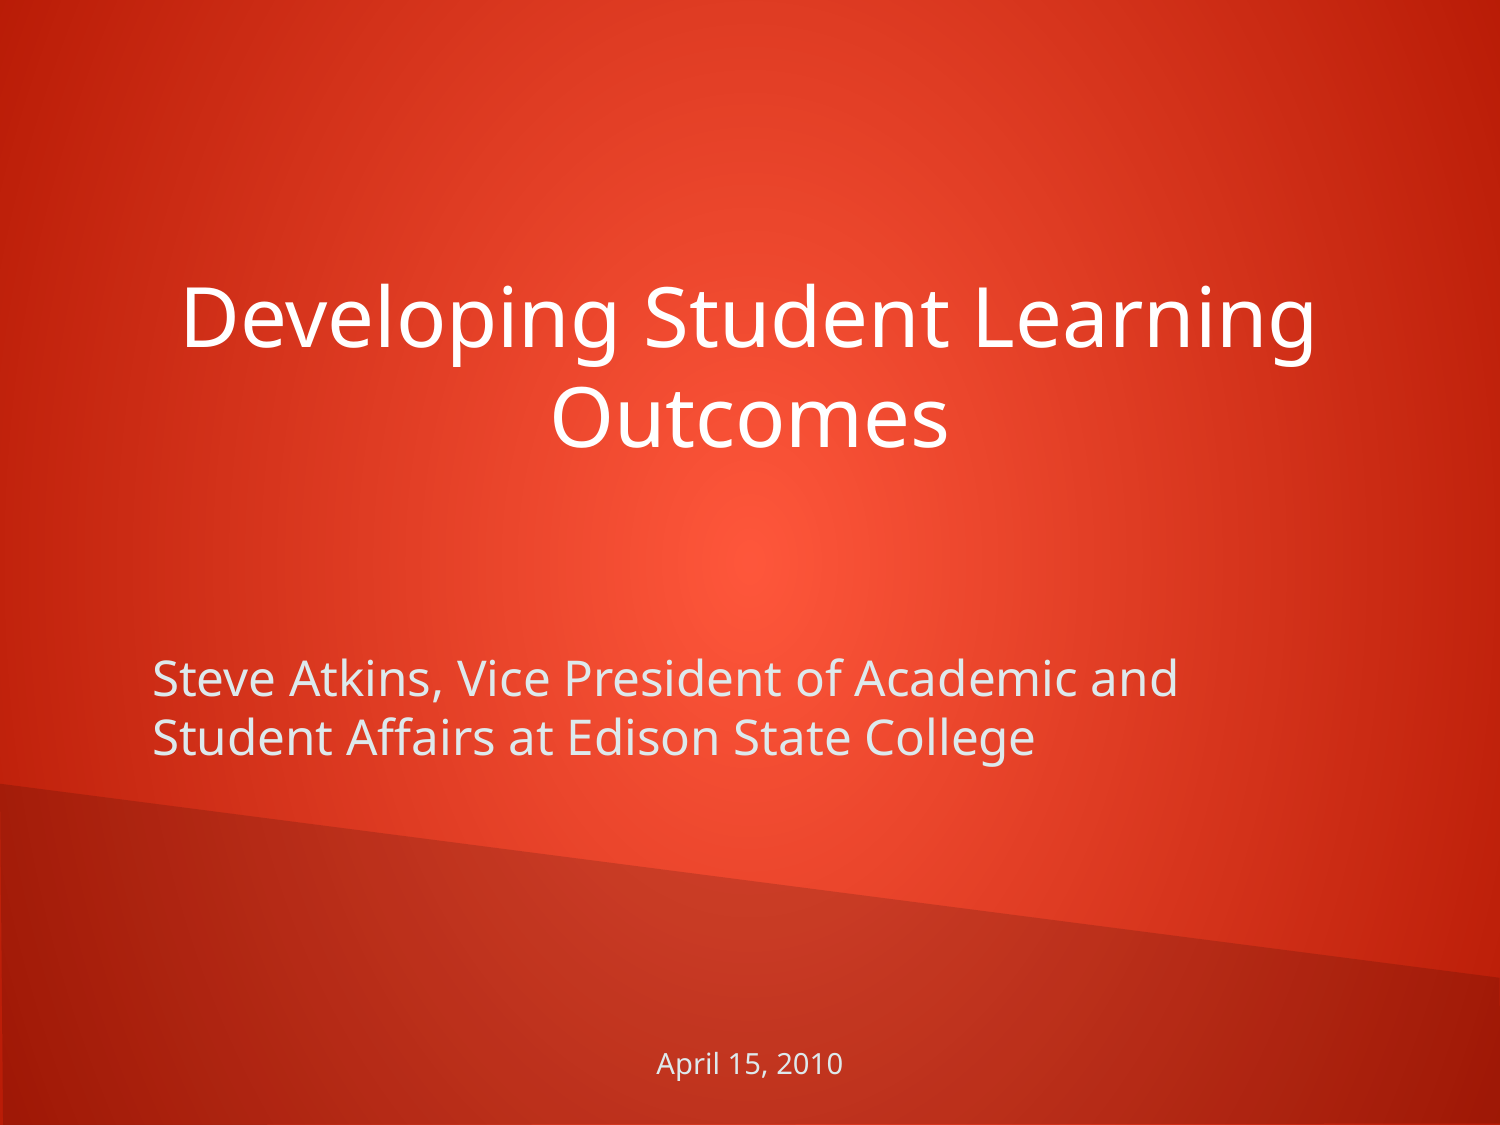

Developing Student Learning Outcomes
# Steve Atkins, Vice President of Academic and Student Affairs at Edison State College
April 15, 2010